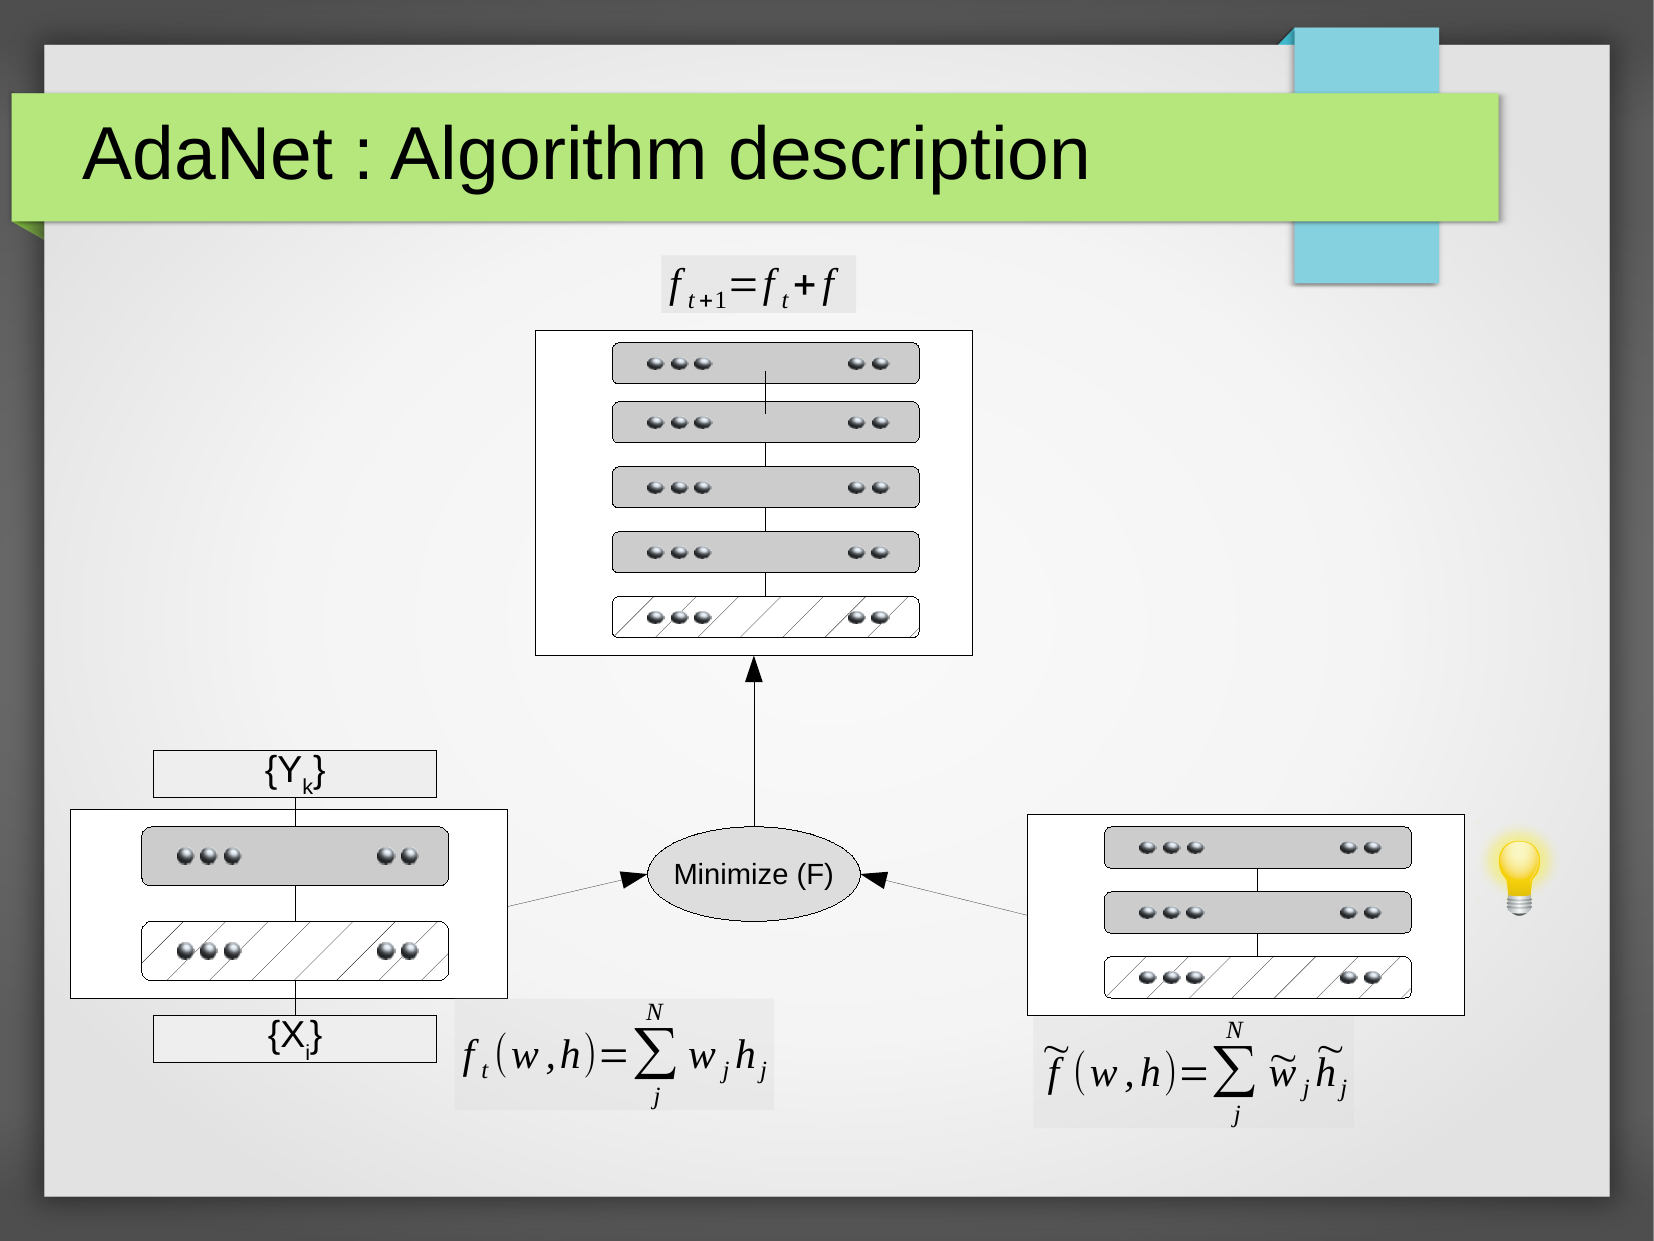

# AdaNet : Algorithm description
{Yk}
{Xi}
Minimize (F)